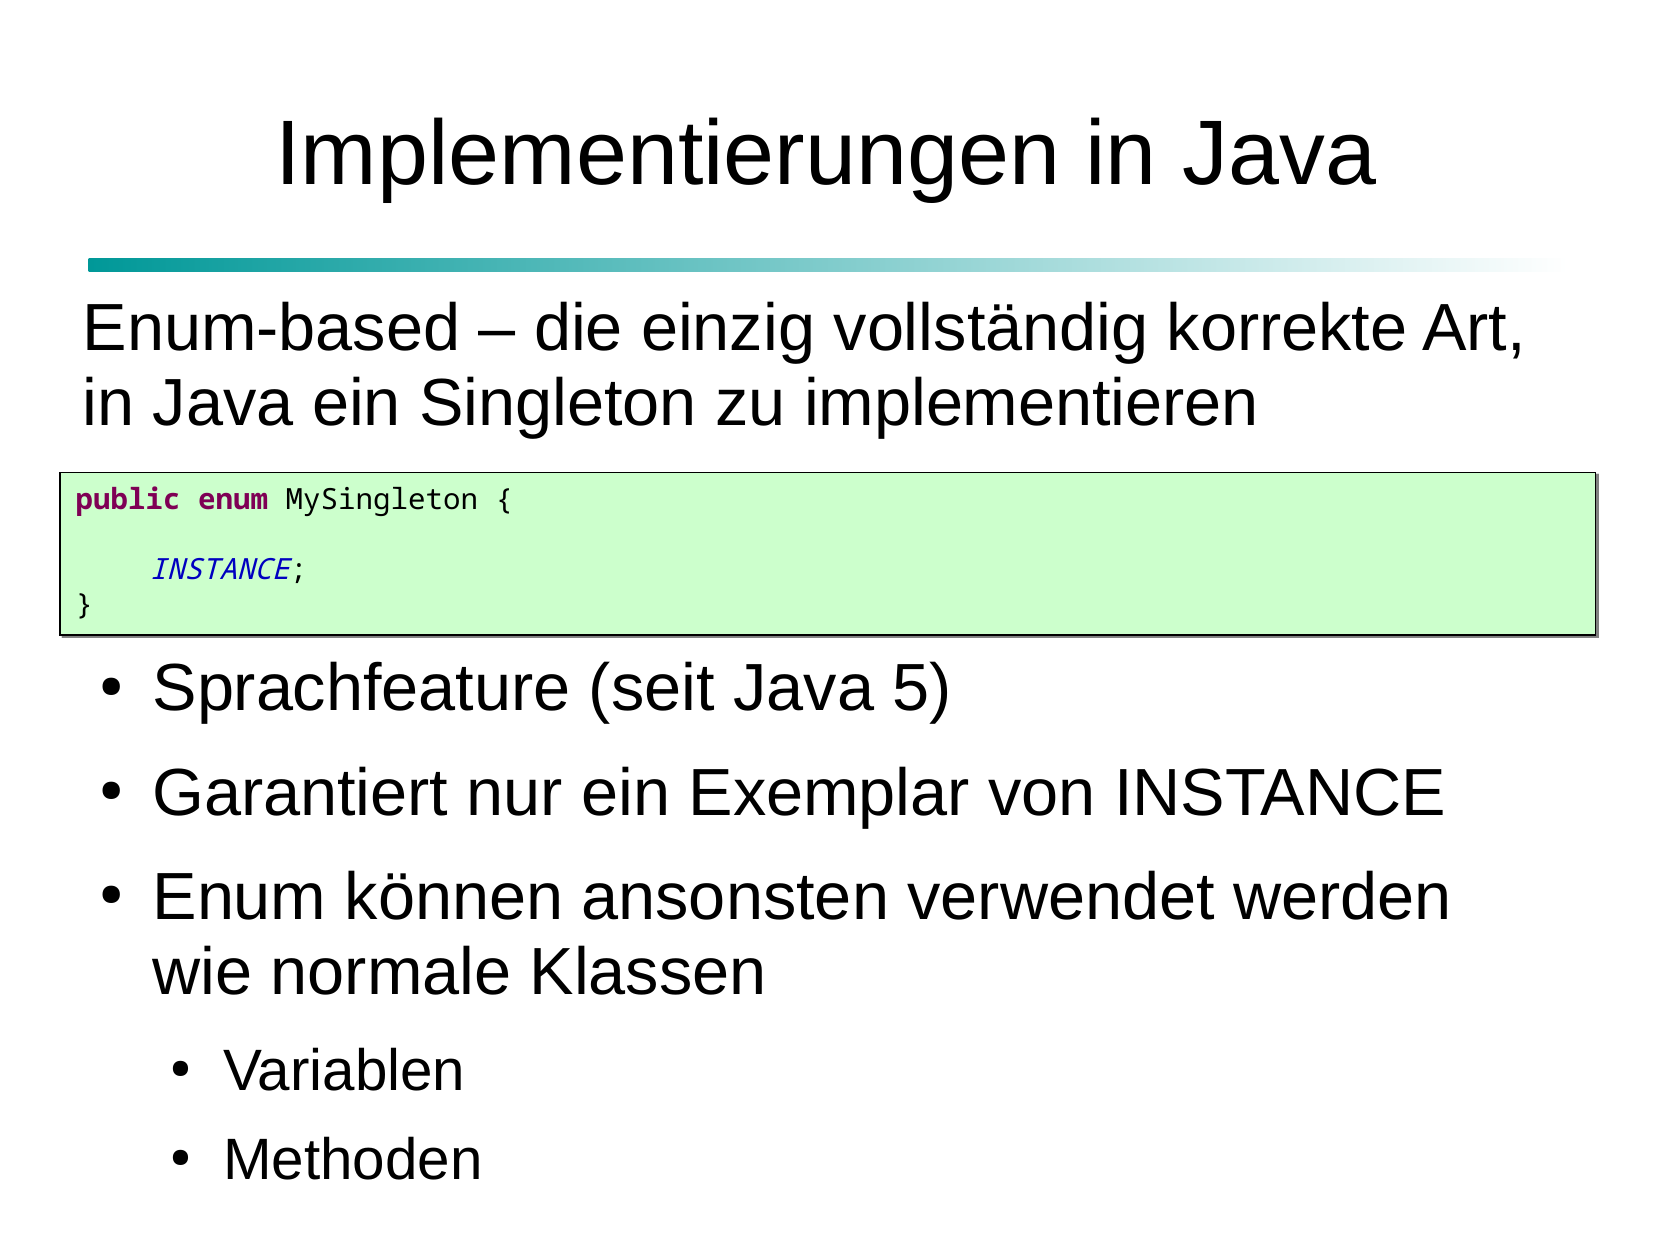

# Implementierungen in Java
Enum-based – die einzig vollständig korrekte Art, in Java ein Singleton zu implementieren
public enum MySingleton {
	INSTANCE;
}
Sprachfeature (seit Java 5)
Garantiert nur ein Exemplar von INSTANCE
Enum können ansonsten verwendet werden wie normale Klassen
Variablen
Methoden